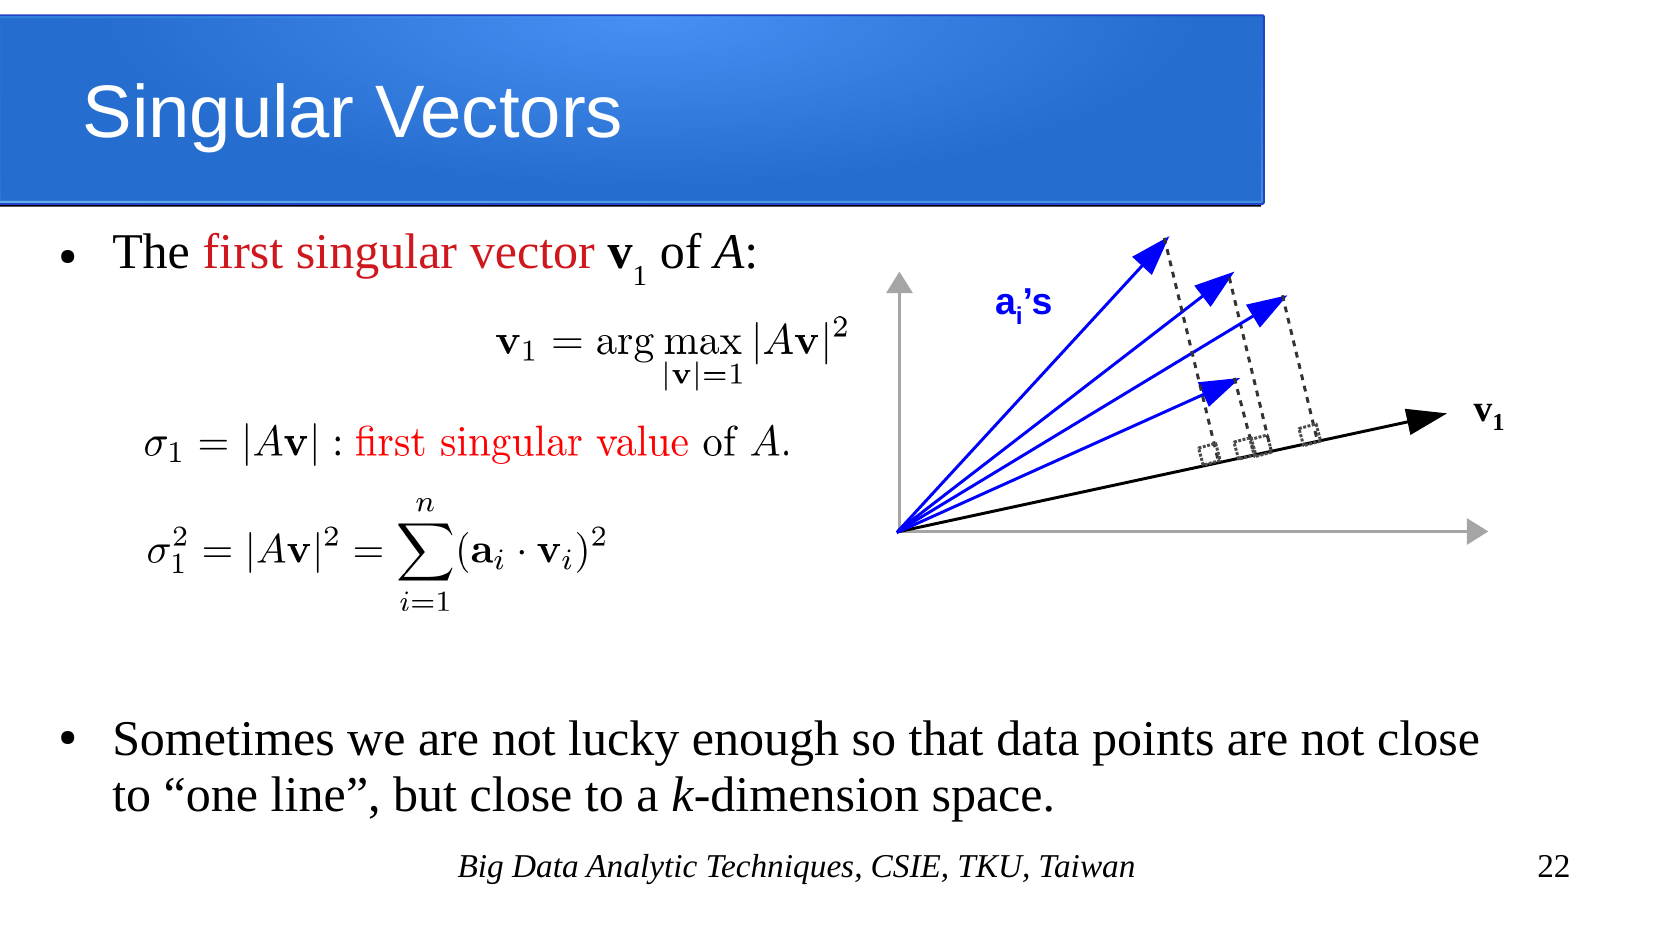

# Singular Vectors
The first singular vector v1 of A:
Sometimes we are not lucky enough so that data points are not close to “one lineˮ, but close to a k-dimension space.
ai’s
v1
Big Data Analytic Techniques, CSIE, TKU, Taiwan
22